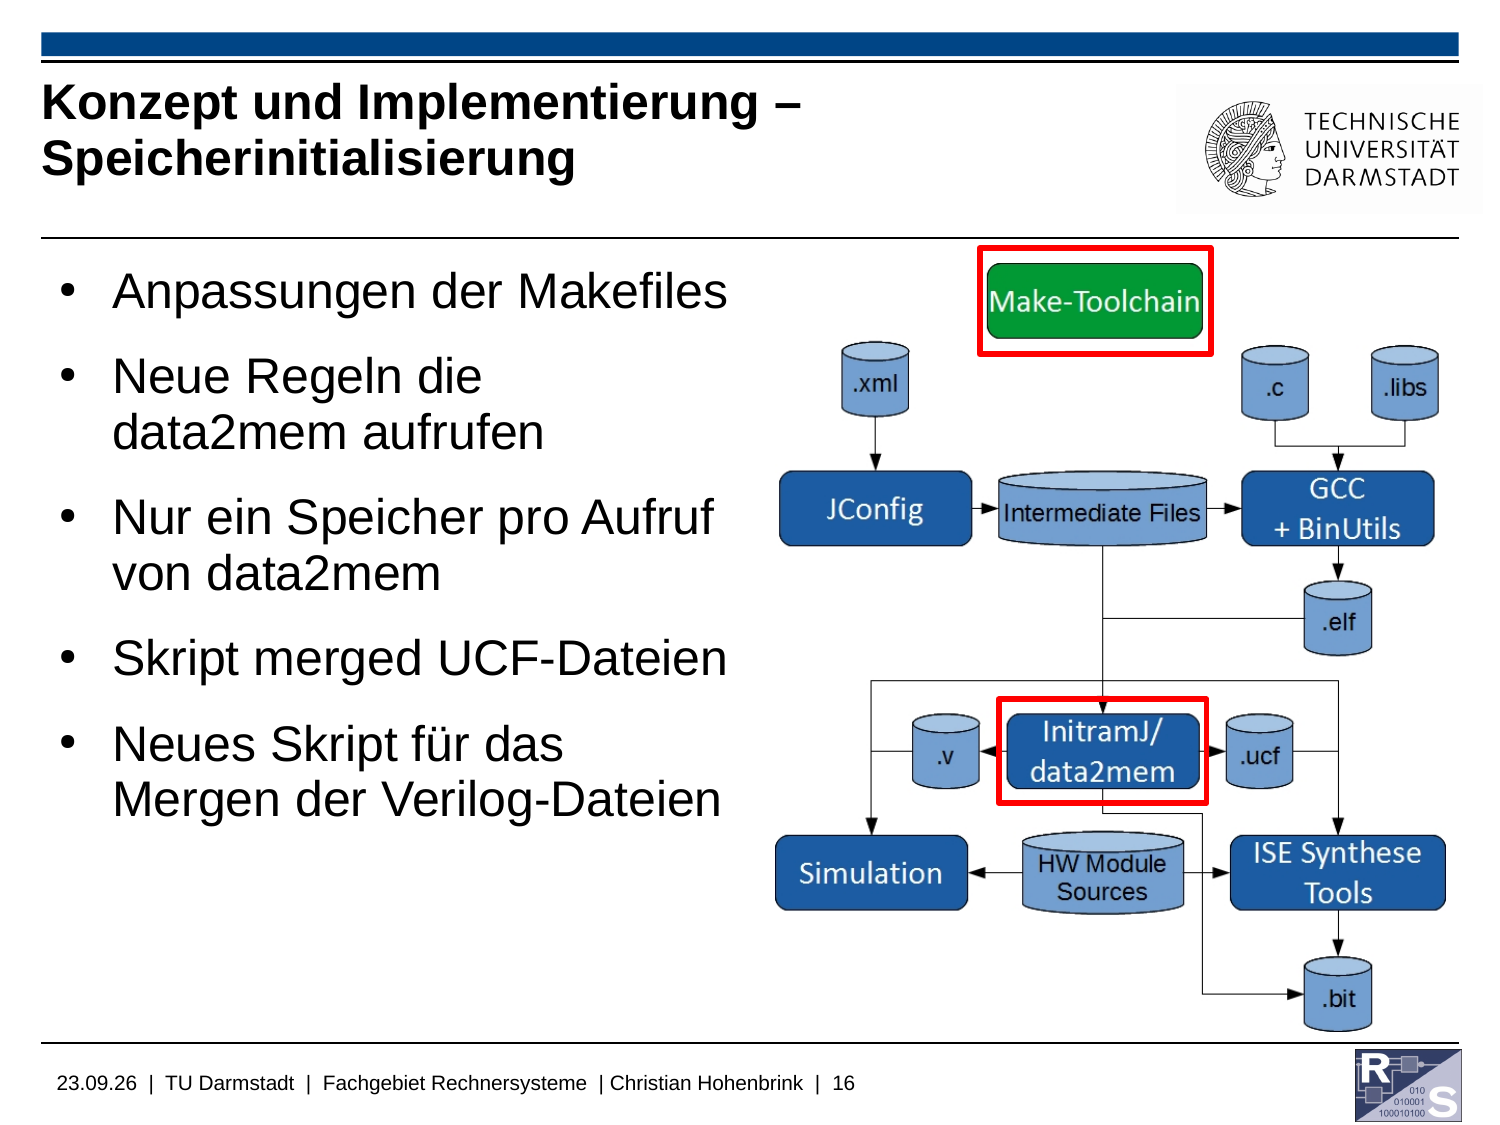

# Konzept und Implementierung – Speicherinitialisierung
Anpassungen der Makefiles
Neue Regeln die data2mem aufrufen
Nur ein Speicher pro Aufruf von data2mem
Skript merged UCF-Dateien
Neues Skript für das Mergen der Verilog-Dateien